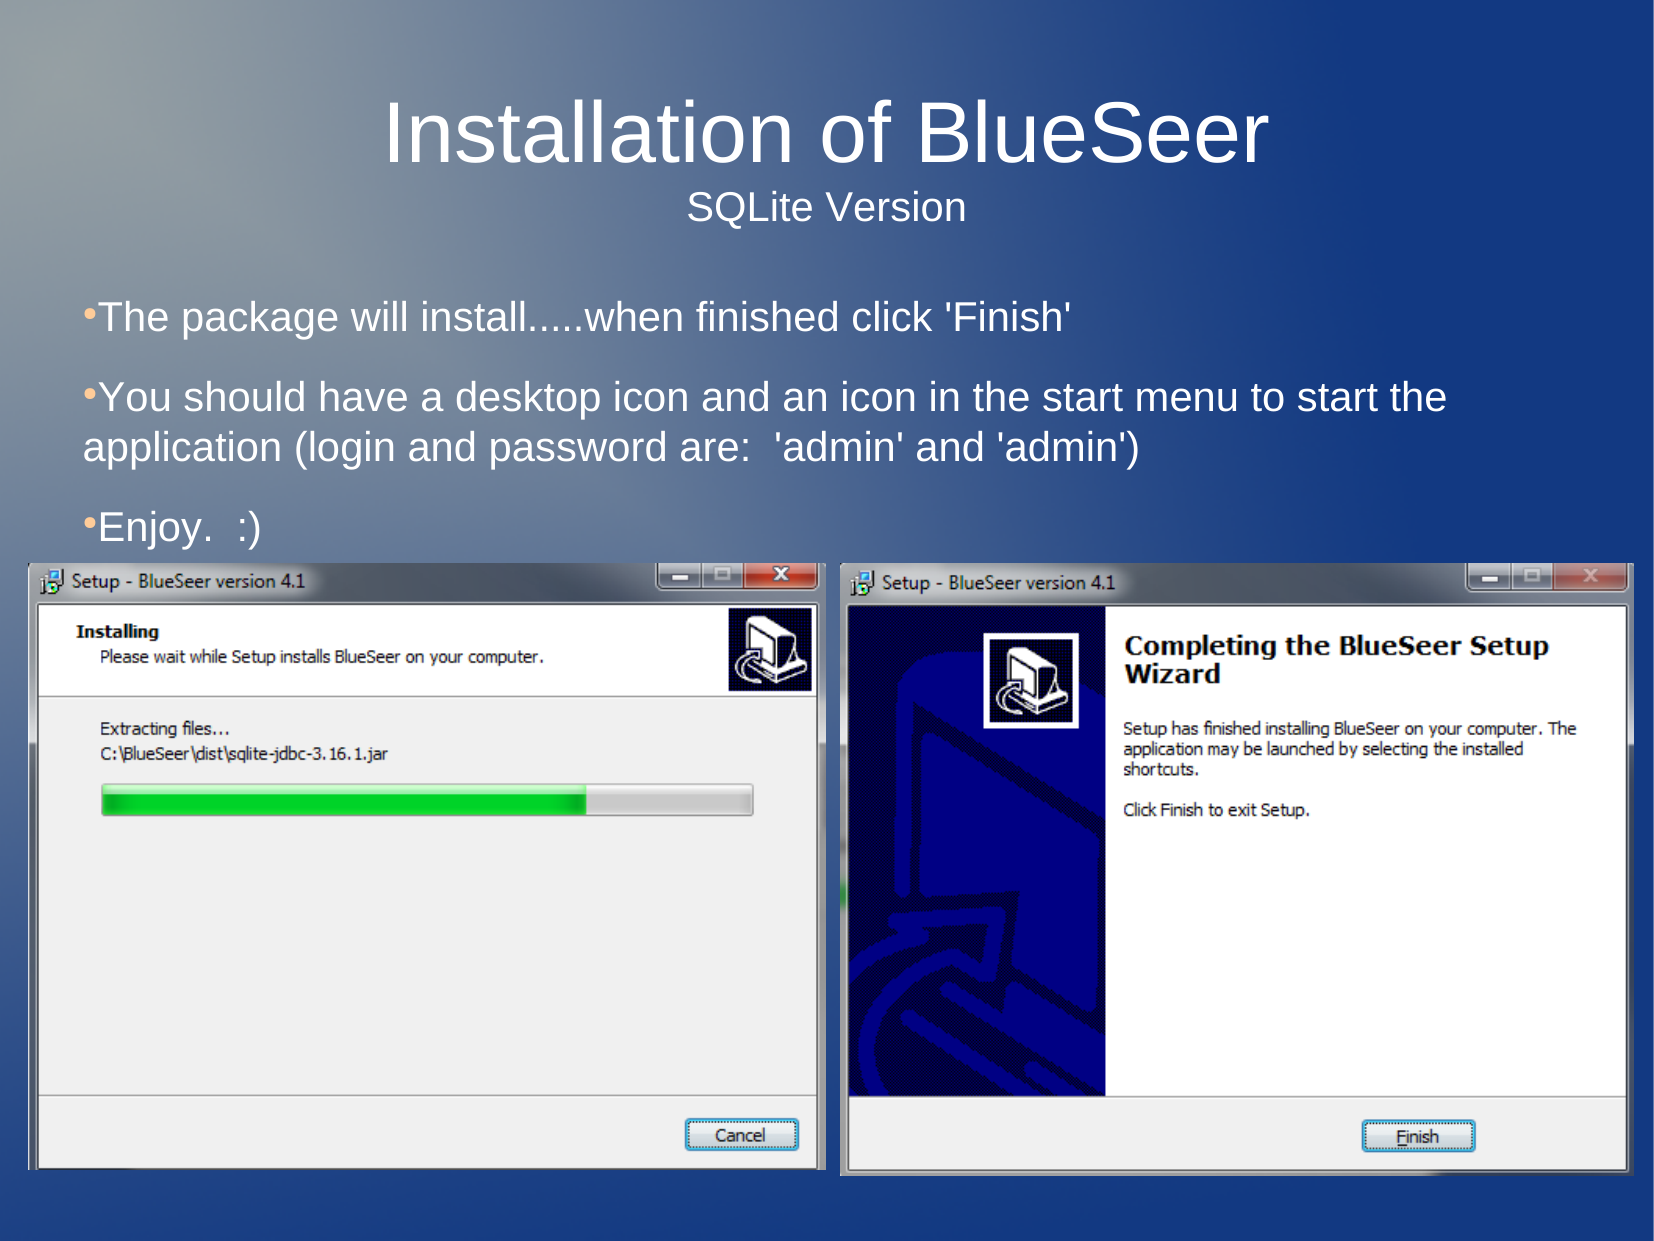

# Installation of BlueSeer SQLite Version
The package will install.....when finished click 'Finish'
You should have a desktop icon and an icon in the start menu to start the application (login and password are: 'admin' and 'admin')
Enjoy. :)